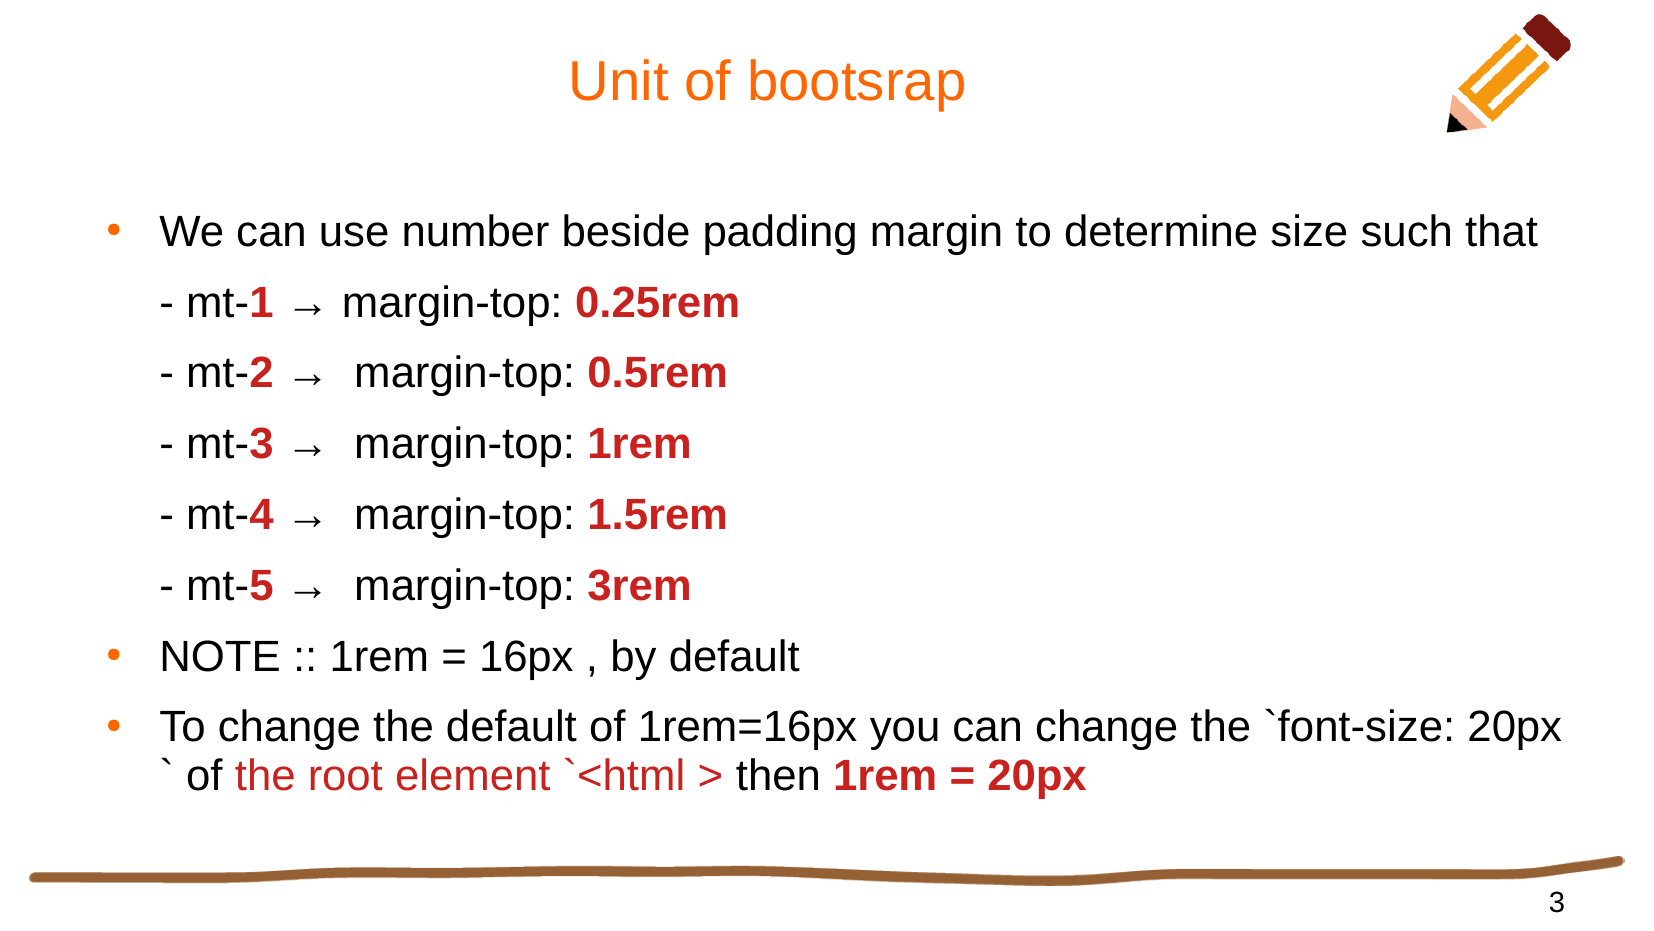

# Unit of bootsrap
We can use number beside padding margin to determine size such that
- mt-1 → margin-top: 0.25rem
- mt-2 → margin-top: 0.5rem
- mt-3 → margin-top: 1rem
- mt-4 → margin-top: 1.5rem
- mt-5 → margin-top: 3rem
NOTE :: 1rem = 16px , by default
To change the default of 1rem=16px you can change the `font-size: 20px ` of the root element `<html > then 1rem = 20px
3